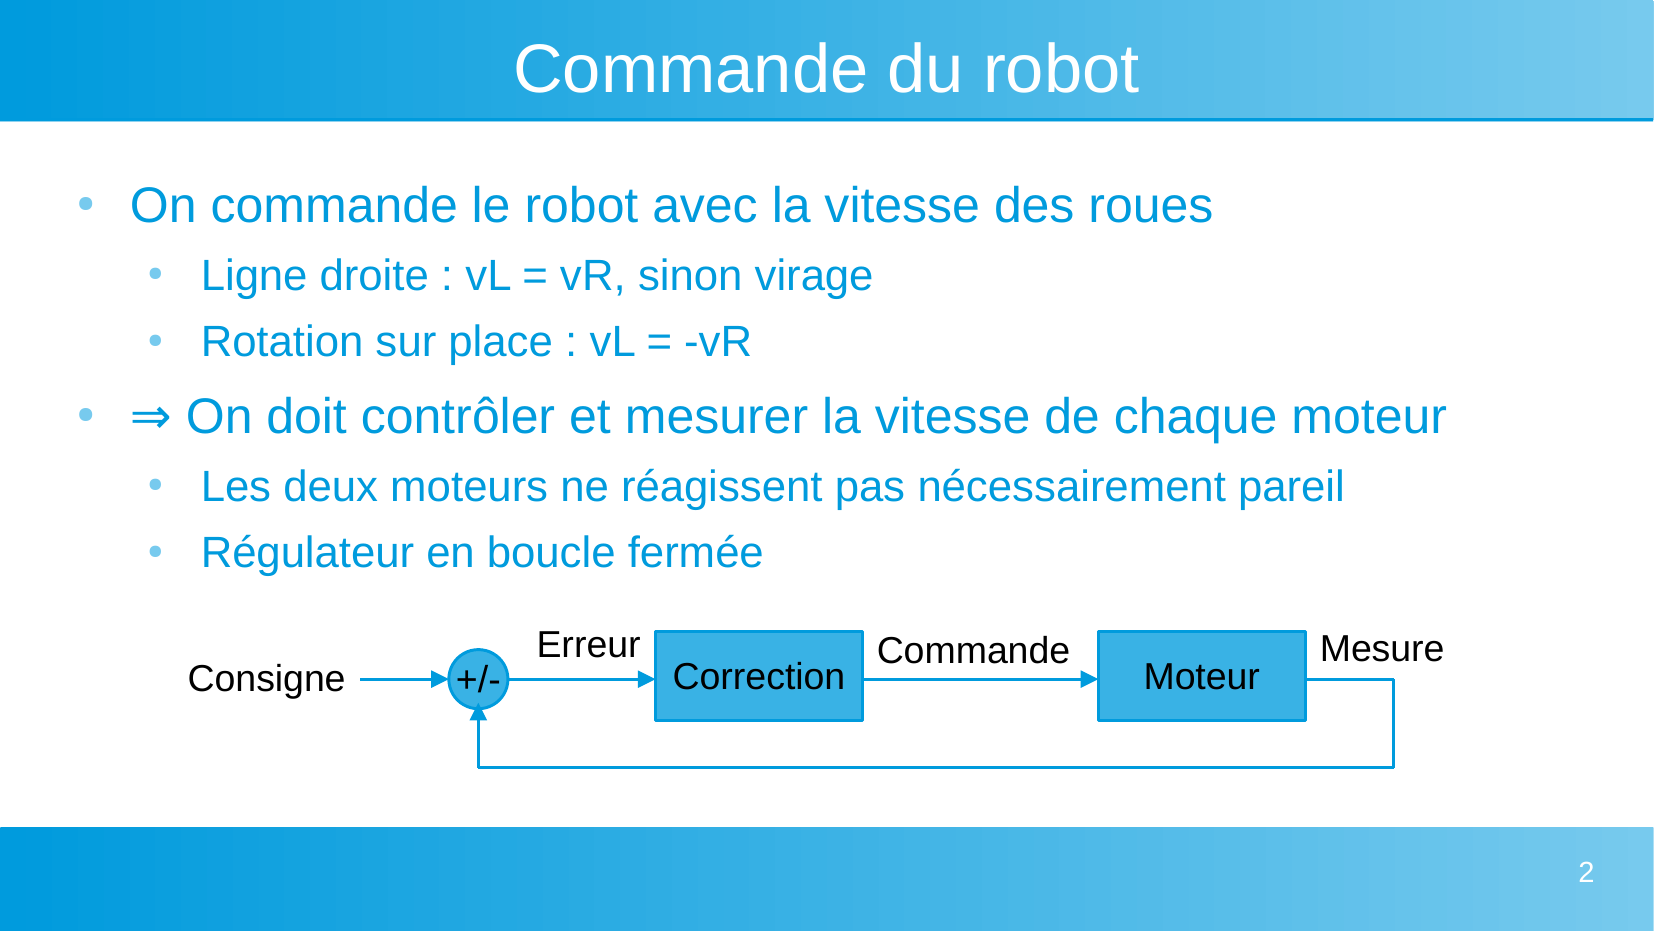

# Commande du robot
On commande le robot avec la vitesse des roues
Ligne droite : vL = vR, sinon virage
Rotation sur place : vL = -vR
⇒ On doit contrôler et mesurer la vitesse de chaque moteur
Les deux moteurs ne réagissent pas nécessairement pareil
Régulateur en boucle fermée
Erreur
Mesure
Commande
Correction
Moteur
Consigne
+/-
2